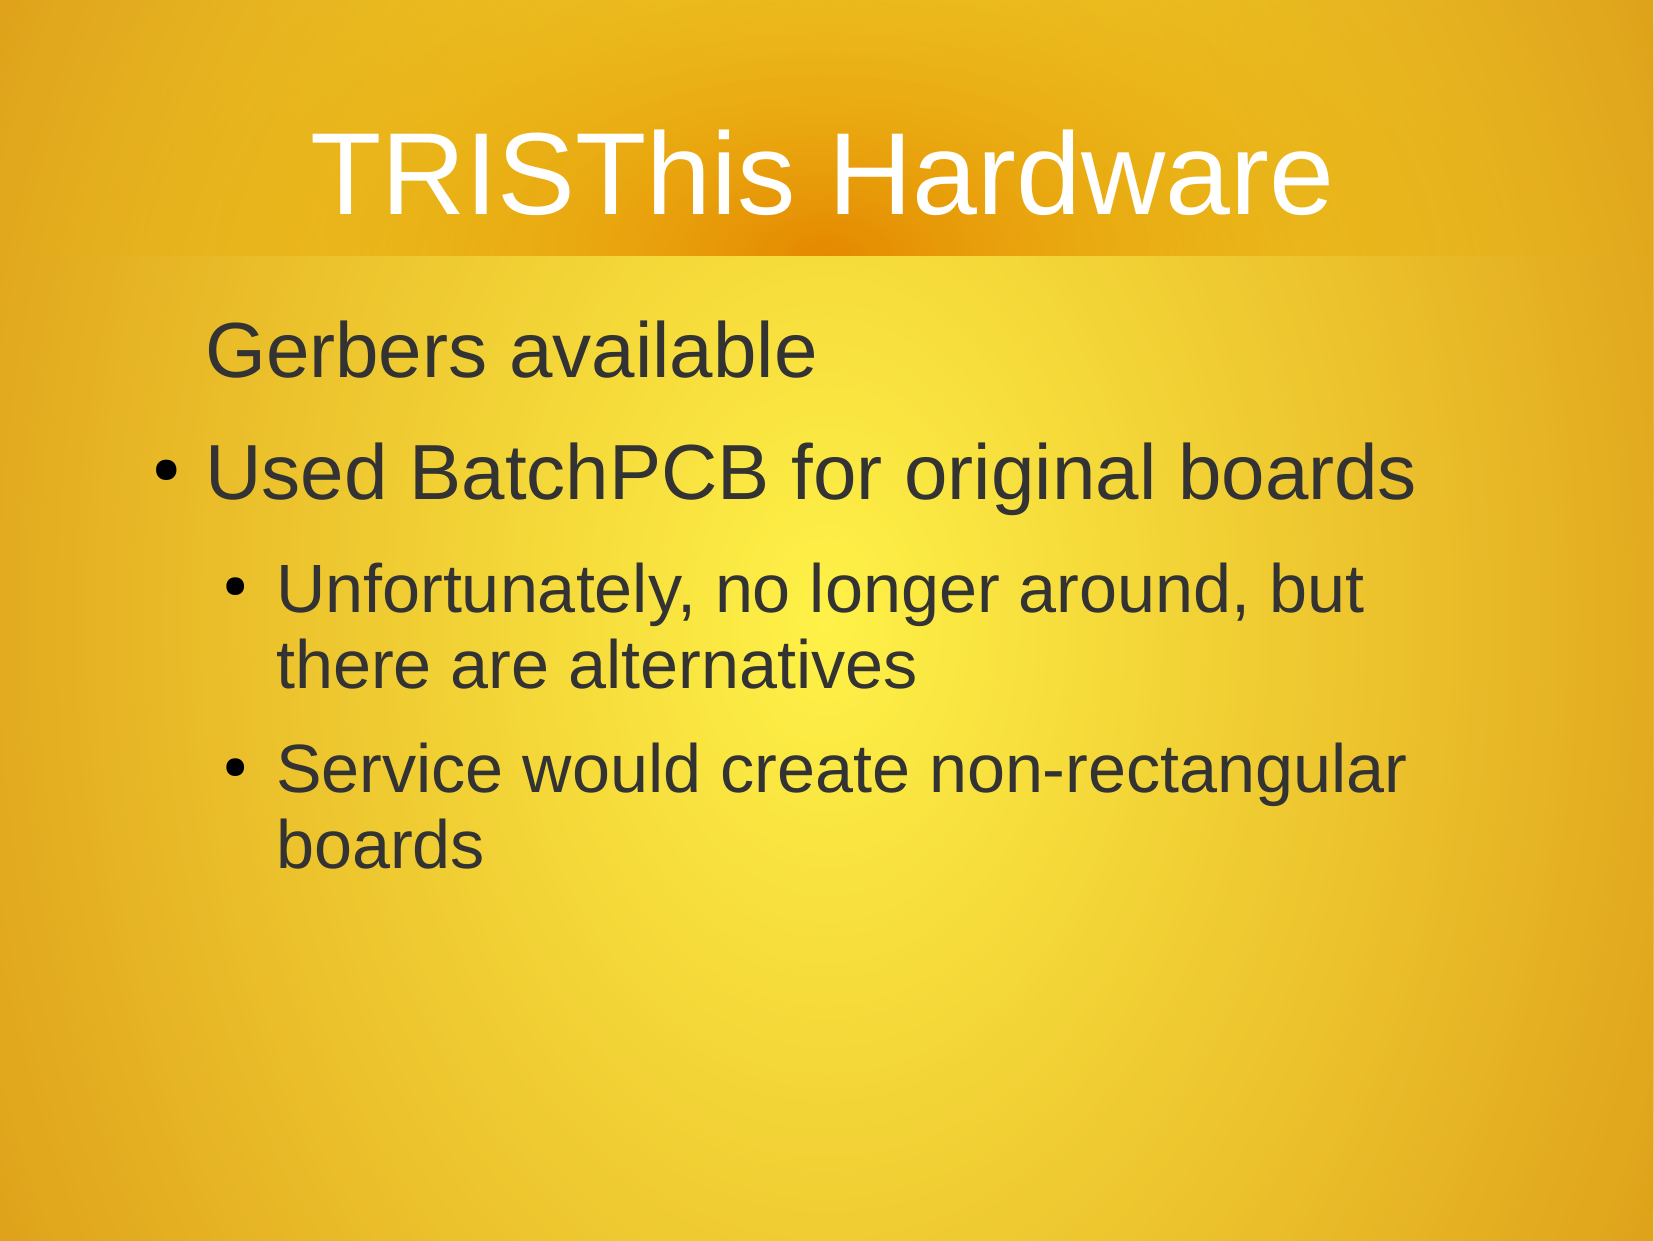

# TRISThis Hardware
Gerbers available
Used BatchPCB for original boards
Unfortunately, no longer around, but there are alternatives
Service would create non-rectangular boards